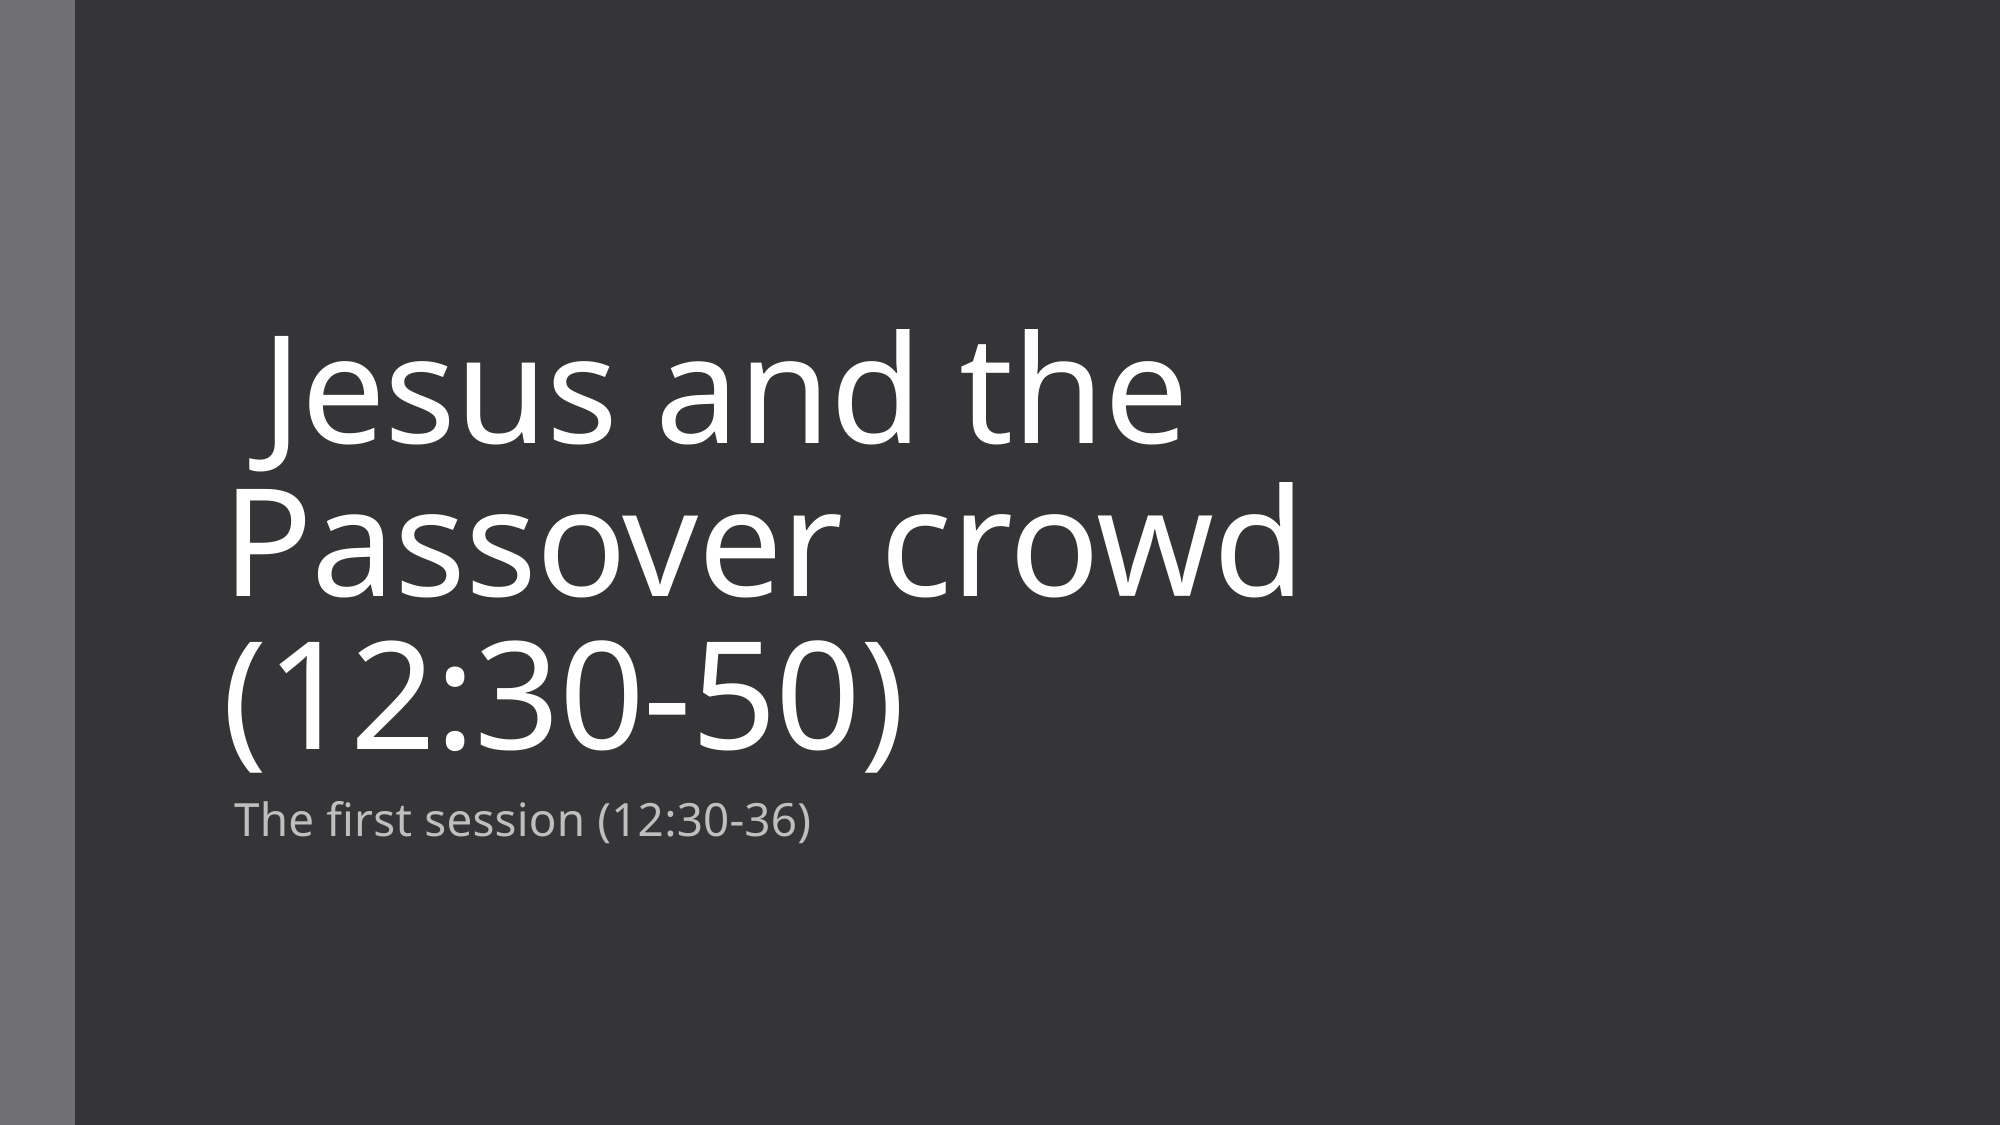

# Jesus and the Passover crowd (12:30-50)
 The first session (12:30-36)